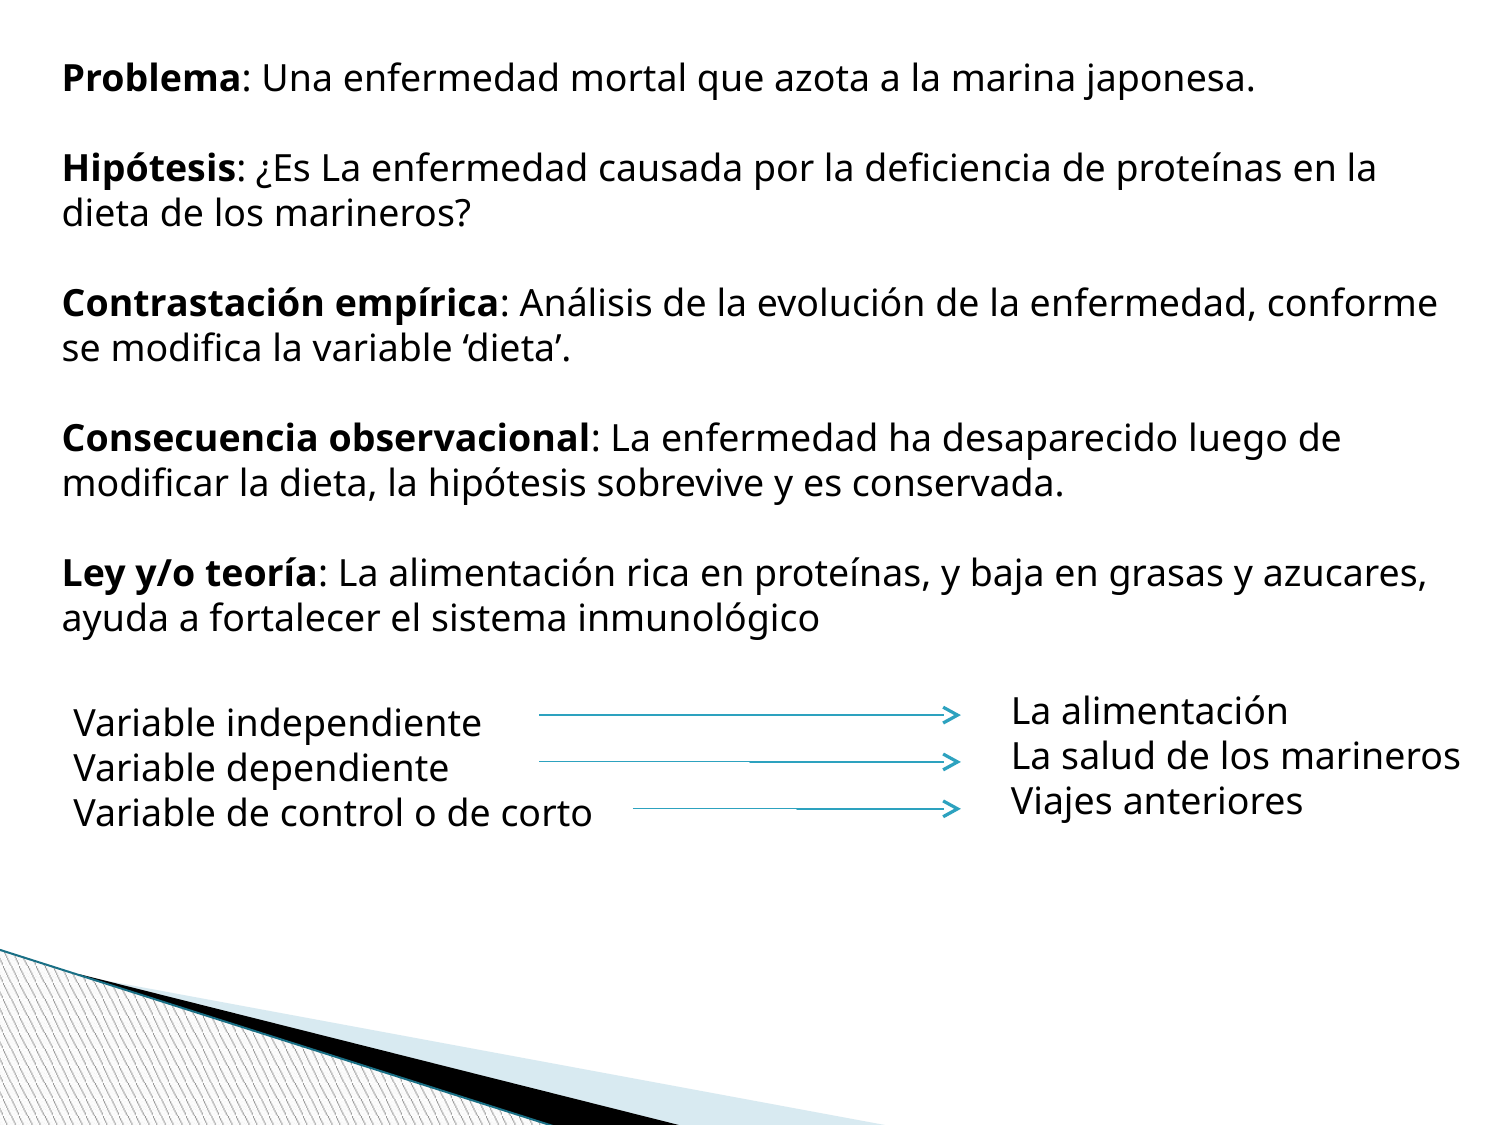

Problema: Una enfermedad mortal que azota a la marina japonesa.
Hipótesis: ¿Es La enfermedad causada por la deficiencia de proteínas en la dieta de los marineros?
Contrastación empírica: Análisis de la evolución de la enfermedad, conforme se modifica la variable ‘dieta’.
Consecuencia observacional: La enfermedad ha desaparecido luego de modificar la dieta, la hipótesis sobrevive y es conservada.
Ley y/o teoría: La alimentación rica en proteínas, y baja en grasas y azucares, ayuda a fortalecer el sistema inmunológico
La alimentación
La salud de los marineros
Viajes anteriores
Variable independiente
Variable dependiente
Variable de control o de corto